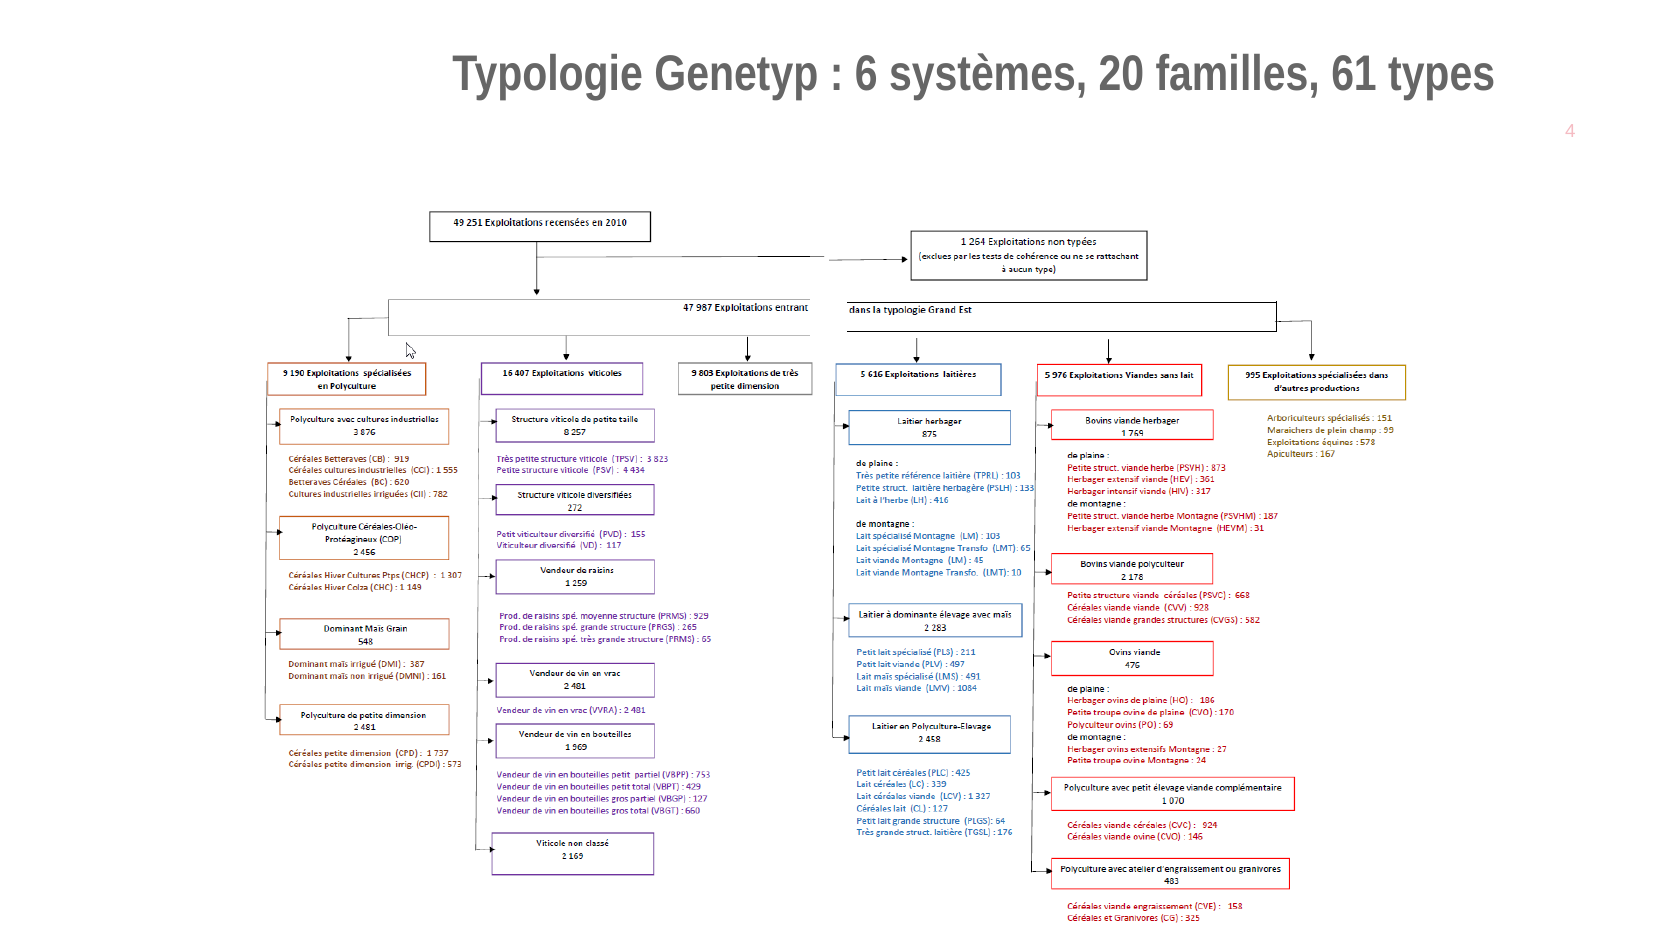

# Typologie Genetyp : 6 systèmes, 20 familles, 61 types